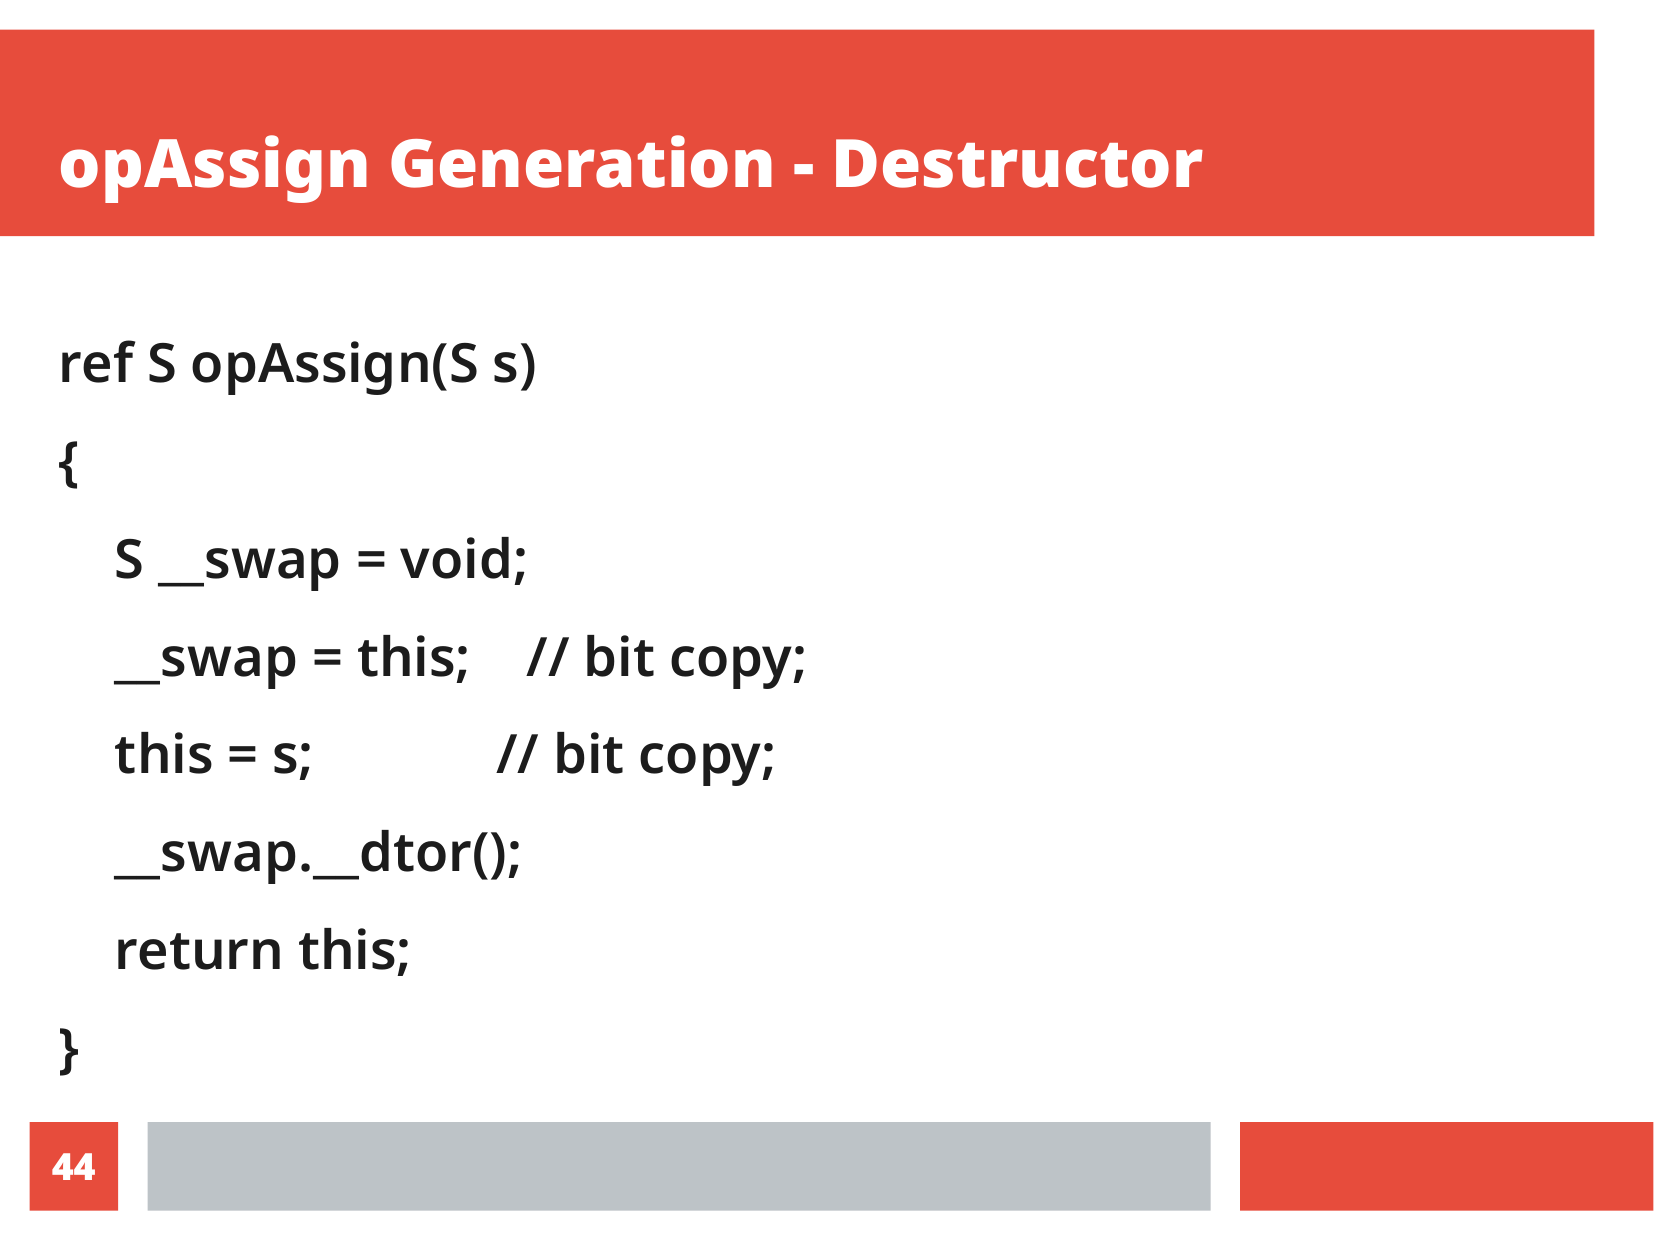

# opAssign Generation - Destructor
ref S opAssign(S s)
{
 S __swap = void;
 __swap = this; // bit copy;
 this = s; // bit copy;
 __swap.__dtor();
 return this;
}
44